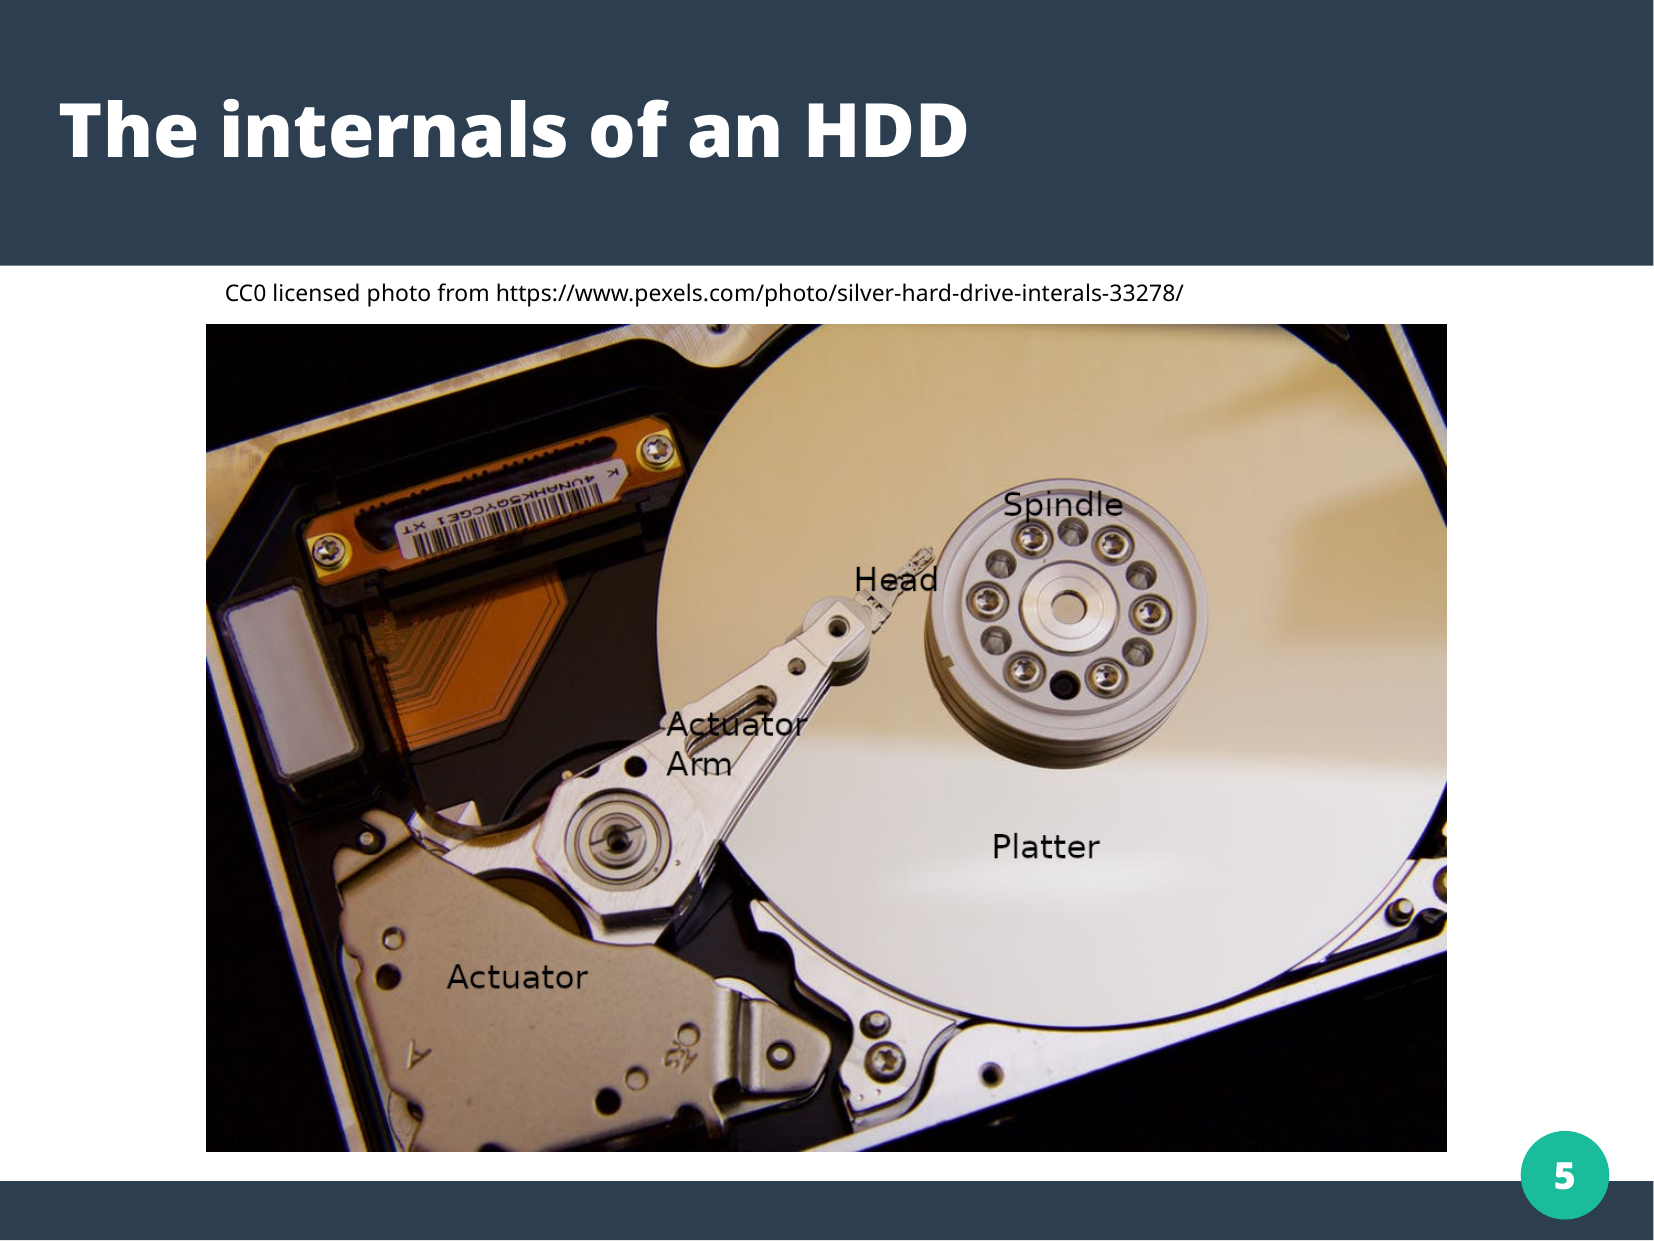

# The internals of an HDD
CC0 licensed photo from https://www.pexels.com/photo/silver-hard-drive-interals-33278/
5